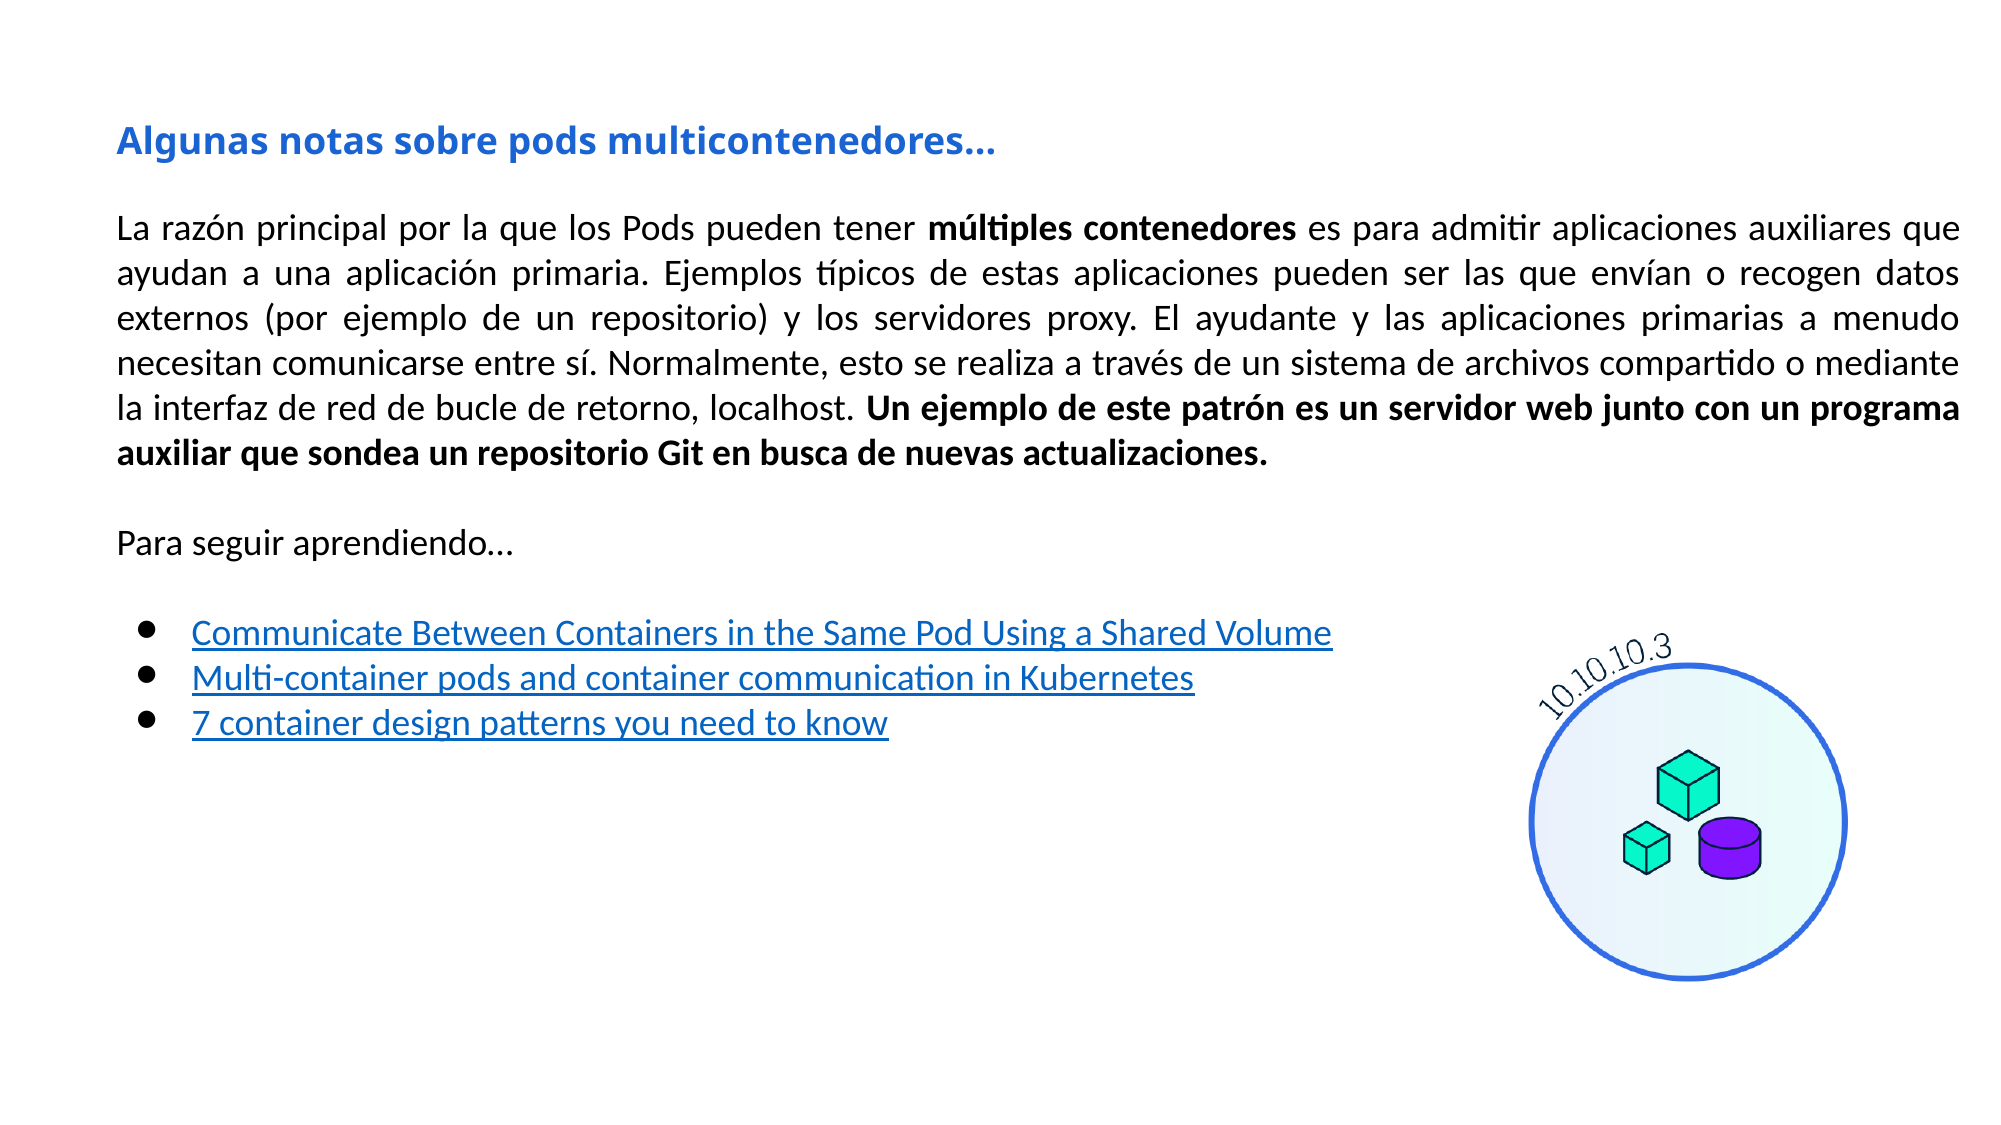

Algunas notas sobre pods multicontenedores...
La razón principal por la que los Pods pueden tener múltiples contenedores es para admitir aplicaciones auxiliares que ayudan a una aplicación primaria. Ejemplos típicos de estas aplicaciones pueden ser las que envían o recogen datos externos (por ejemplo de un repositorio) y los servidores proxy. El ayudante y las aplicaciones primarias a menudo necesitan comunicarse entre sí. Normalmente, esto se realiza a través de un sistema de archivos compartido o mediante la interfaz de red de bucle de retorno, localhost. Un ejemplo de este patrón es un servidor web junto con un programa auxiliar que sondea un repositorio Git en busca de nuevas actualizaciones.
Para seguir aprendiendo…
Communicate Between Containers in the Same Pod Using a Shared Volume
Multi-container pods and container communication in Kubernetes
7 container design patterns you need to know